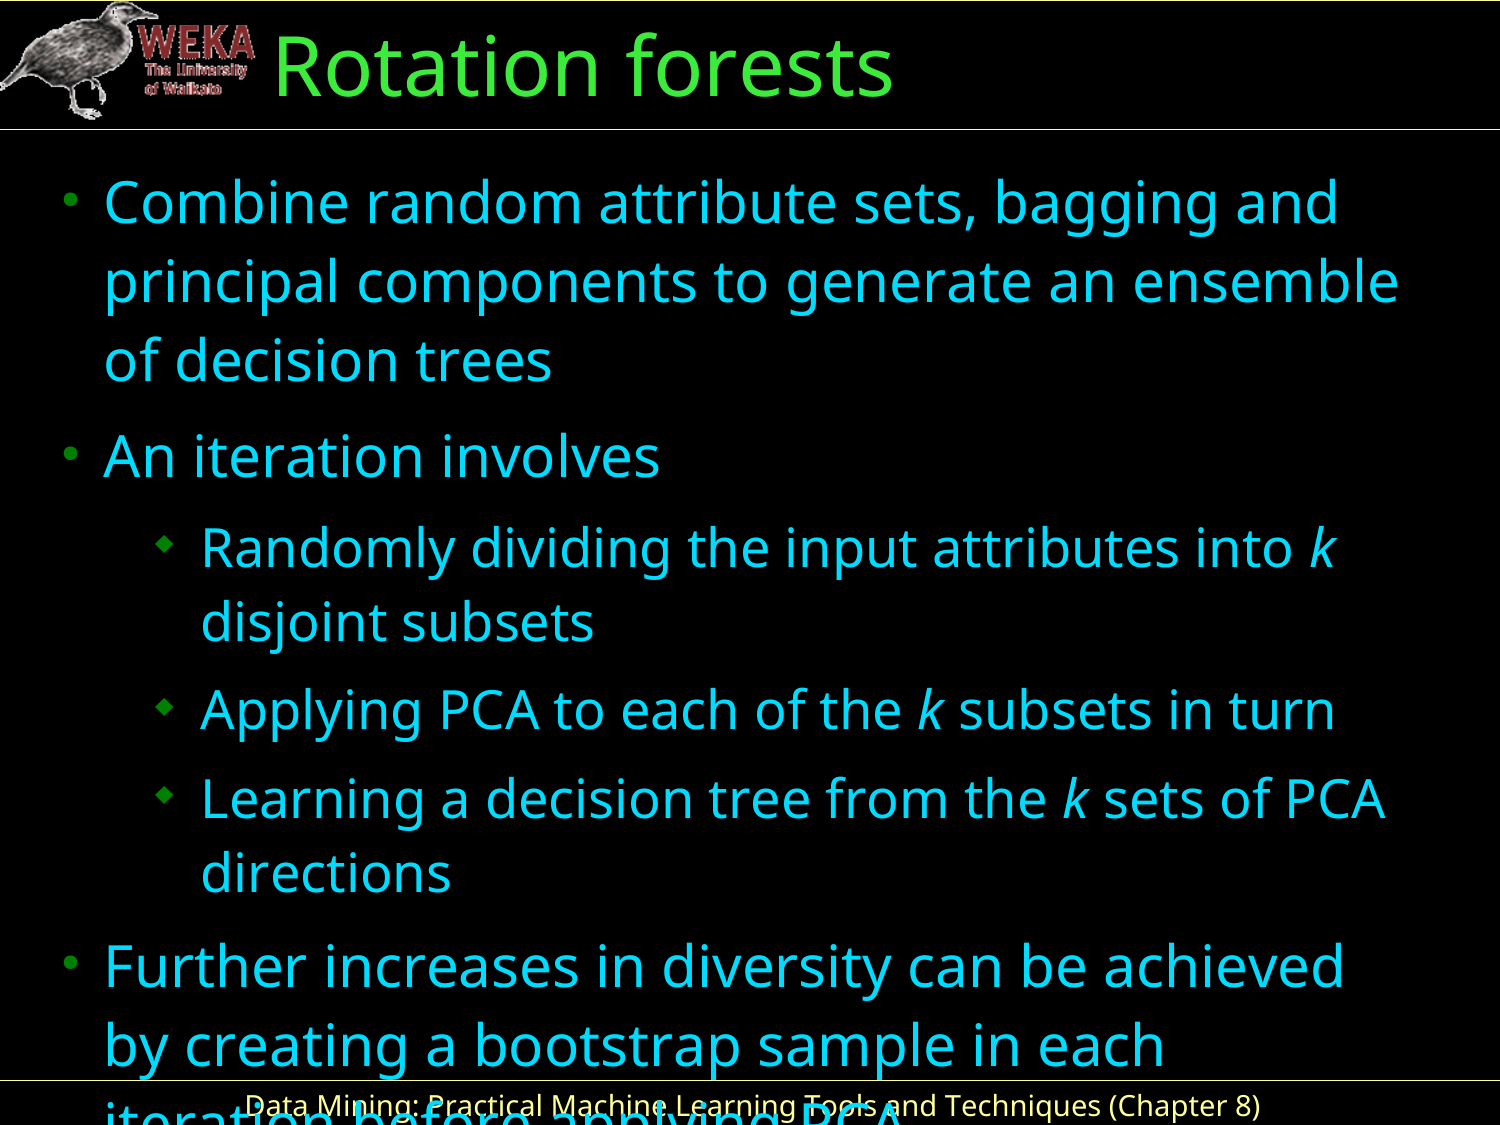

# Rotation forests
Combine random attribute sets, bagging and principal components to generate an ensemble of decision trees
An iteration involves
Randomly dividing the input attributes into k disjoint subsets
Applying PCA to each of the k subsets in turn
Learning a decision tree from the k sets of PCA directions
Further increases in diversity can be achieved by creating a bootstrap sample in each iteration before applying PCA
Data Mining: Practical Machine Learning Tools and Techniques (Chapter 8)